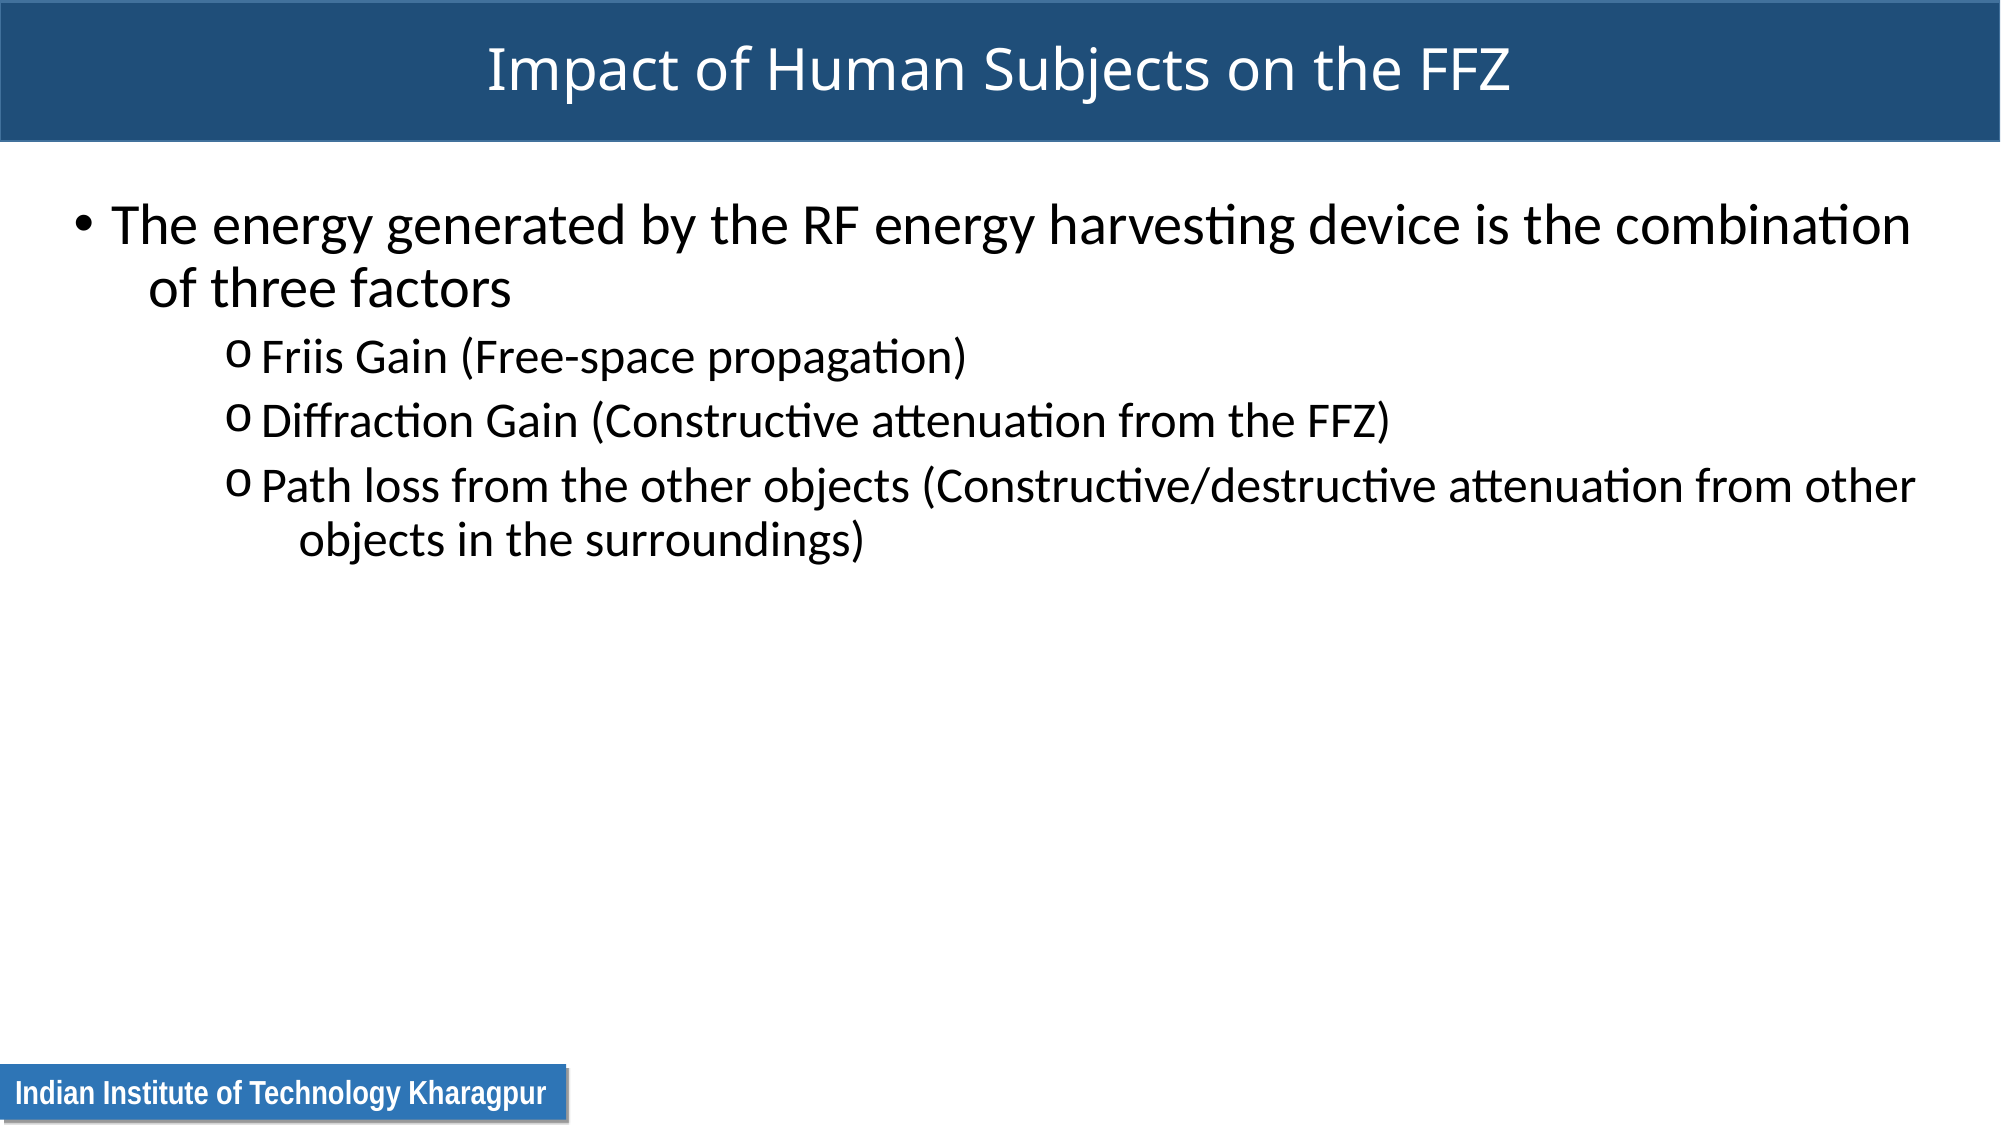

Impact of Human Subjects on the FFZ
# The energy generated by the RF energy harvesting device is the combination of three factors
Friis Gain (Free-space propagation)
Diffraction Gain (Constructive attenuation from the FFZ)
Path loss from the other objects (Constructive/destructive attenuation from other objects in the surroundings)